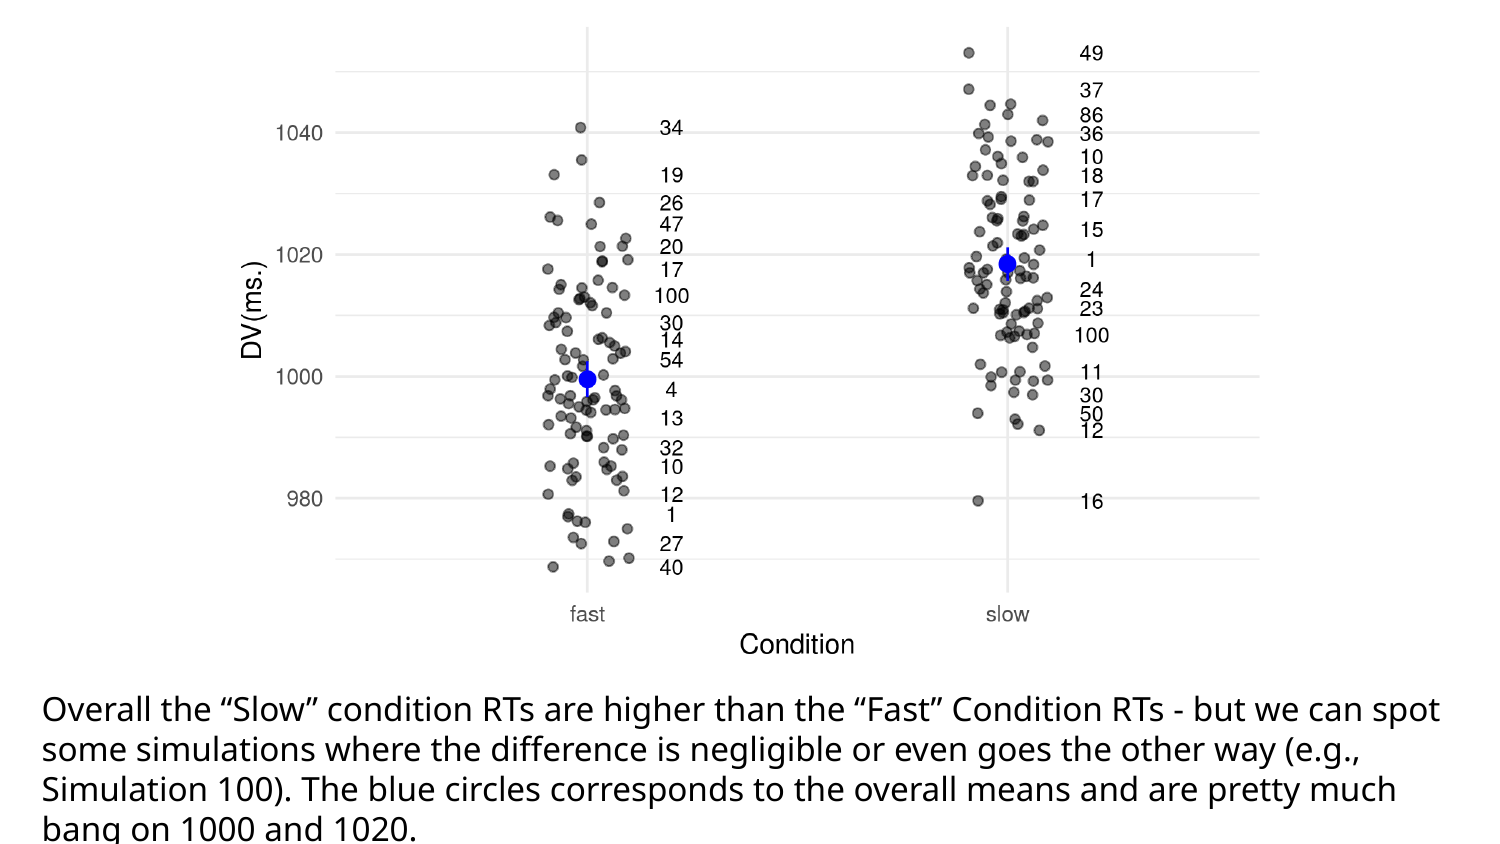

Overall the “Slow” condition RTs are higher than the “Fast” Condition RTs - but we can spot some simulations where the difference is negligible or even goes the other way (e.g., Simulation 100). The blue circles corresponds to the overall means and are pretty much bang on 1000 and 1020.